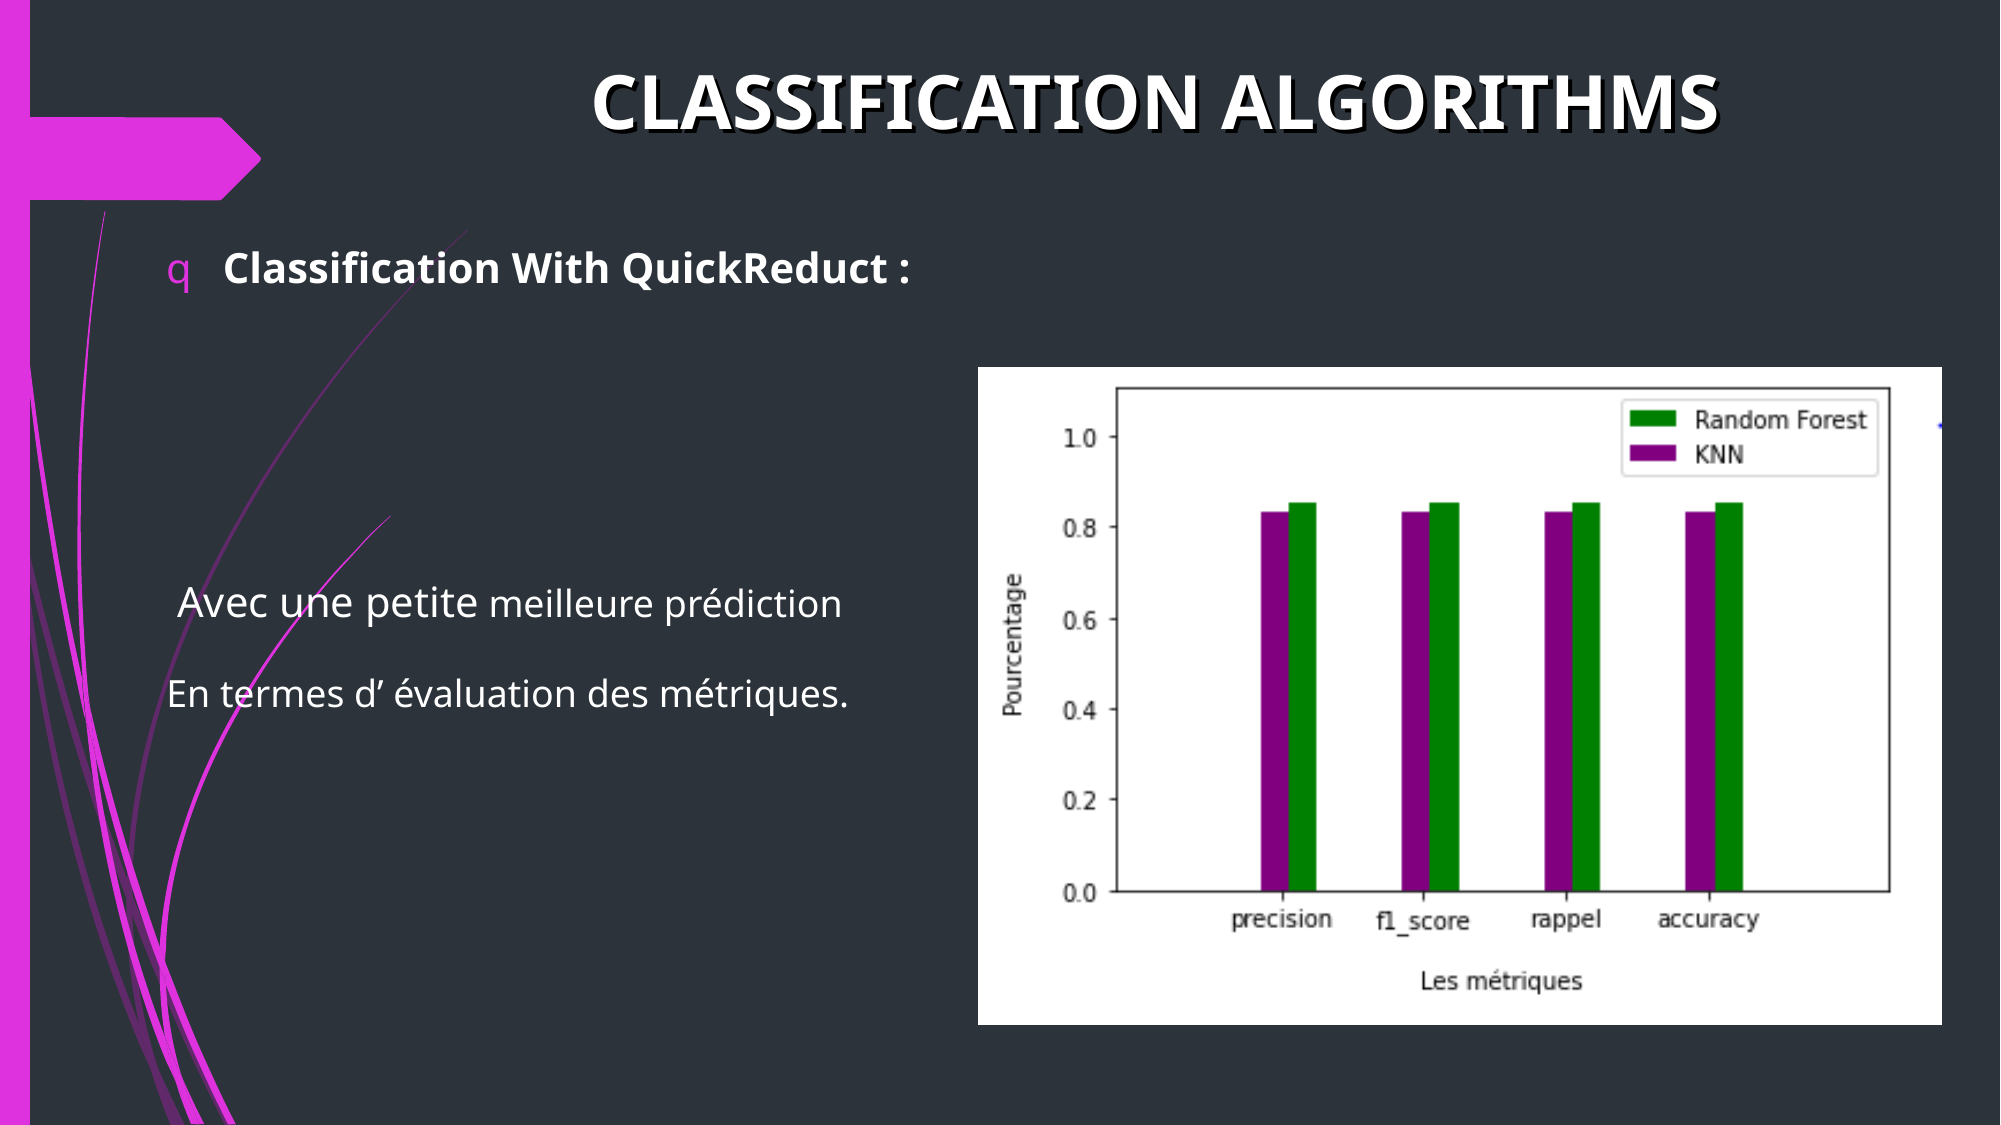

# CLASSIFICATION ALGORITHMS
Classification With QuickReduct :
 Avec une petite meilleure prédiction
En termes d’ évaluation des métriques.